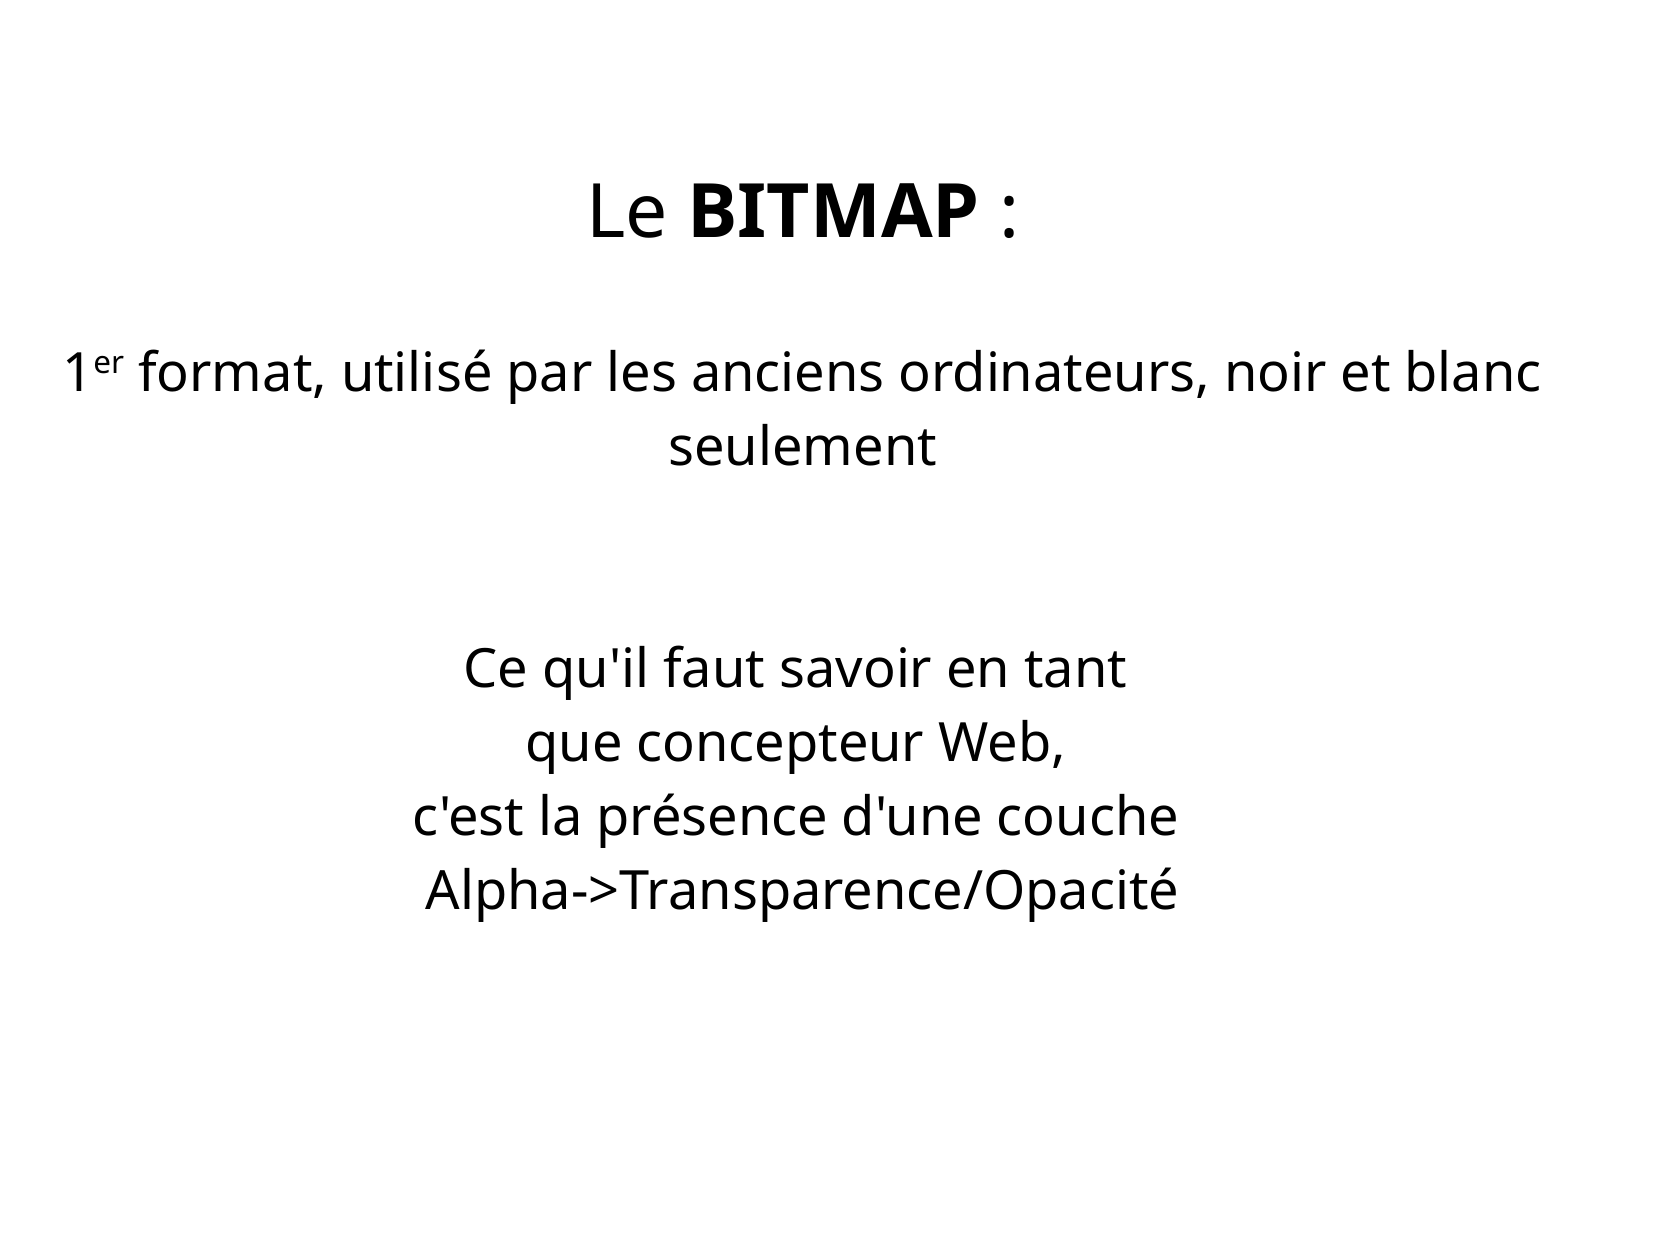

Le BITMAP :
1er format, utilisé par les anciens ordinateurs, noir et blanc seulement
Ce qu'il faut savoir en tant
que concepteur Web,
c'est la présence d'une couche
Alpha->Transparence/Opacité